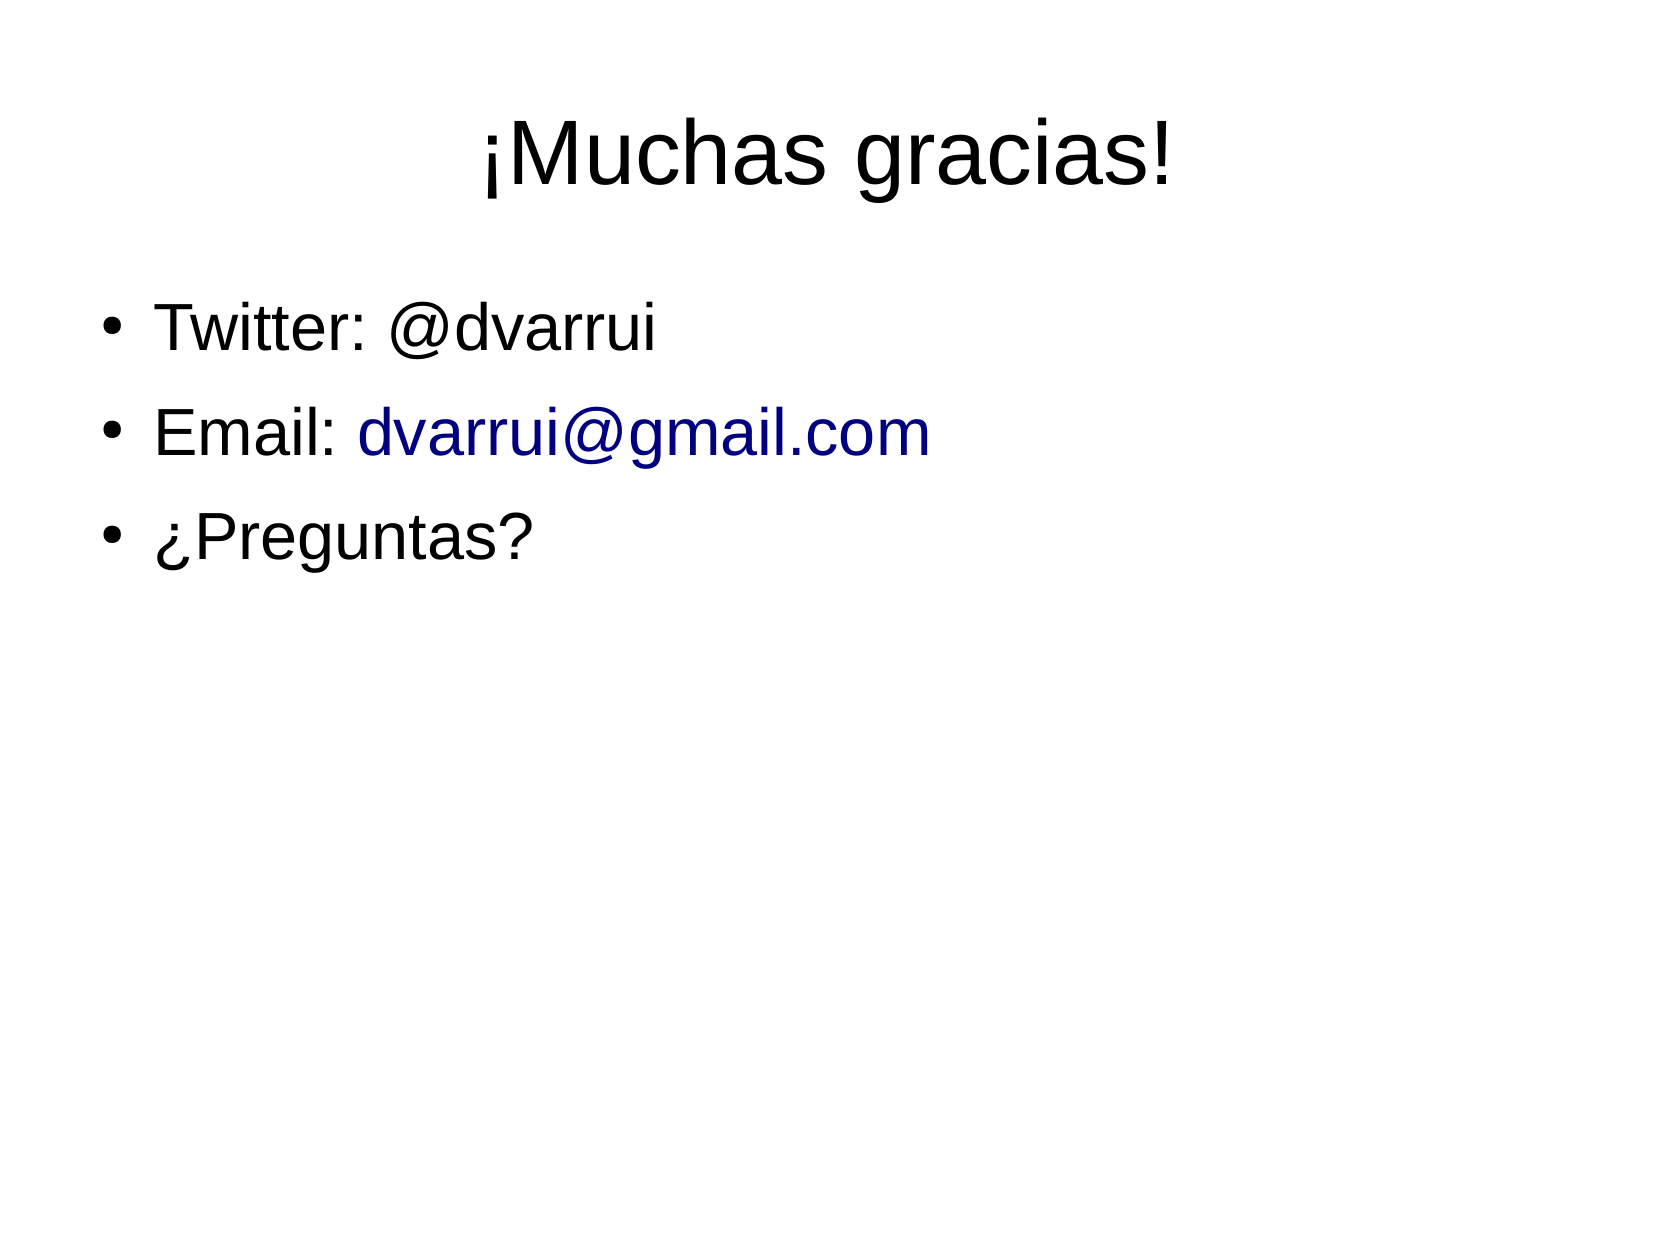

# ¡Muchas gracias!
Twitter: @dvarrui
Email: dvarrui@gmail.com
¿Preguntas?